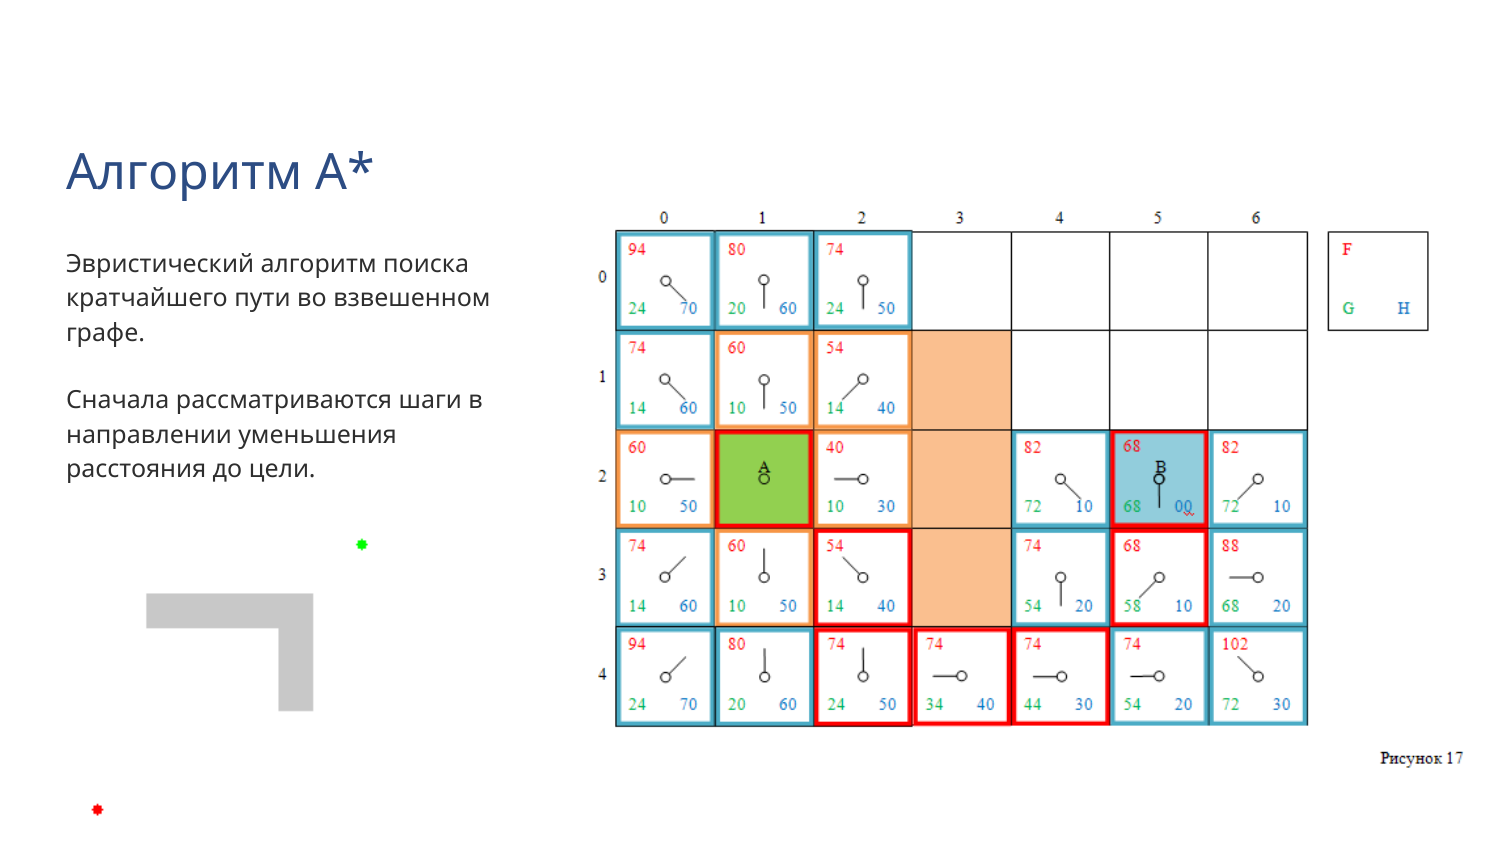

# Алгоритм А*
Эвристический алгоритм поиска кратчайшего пути во взвешенном графе.
Сначала рассматриваются шаги в направлении уменьшения расстояния до цели.